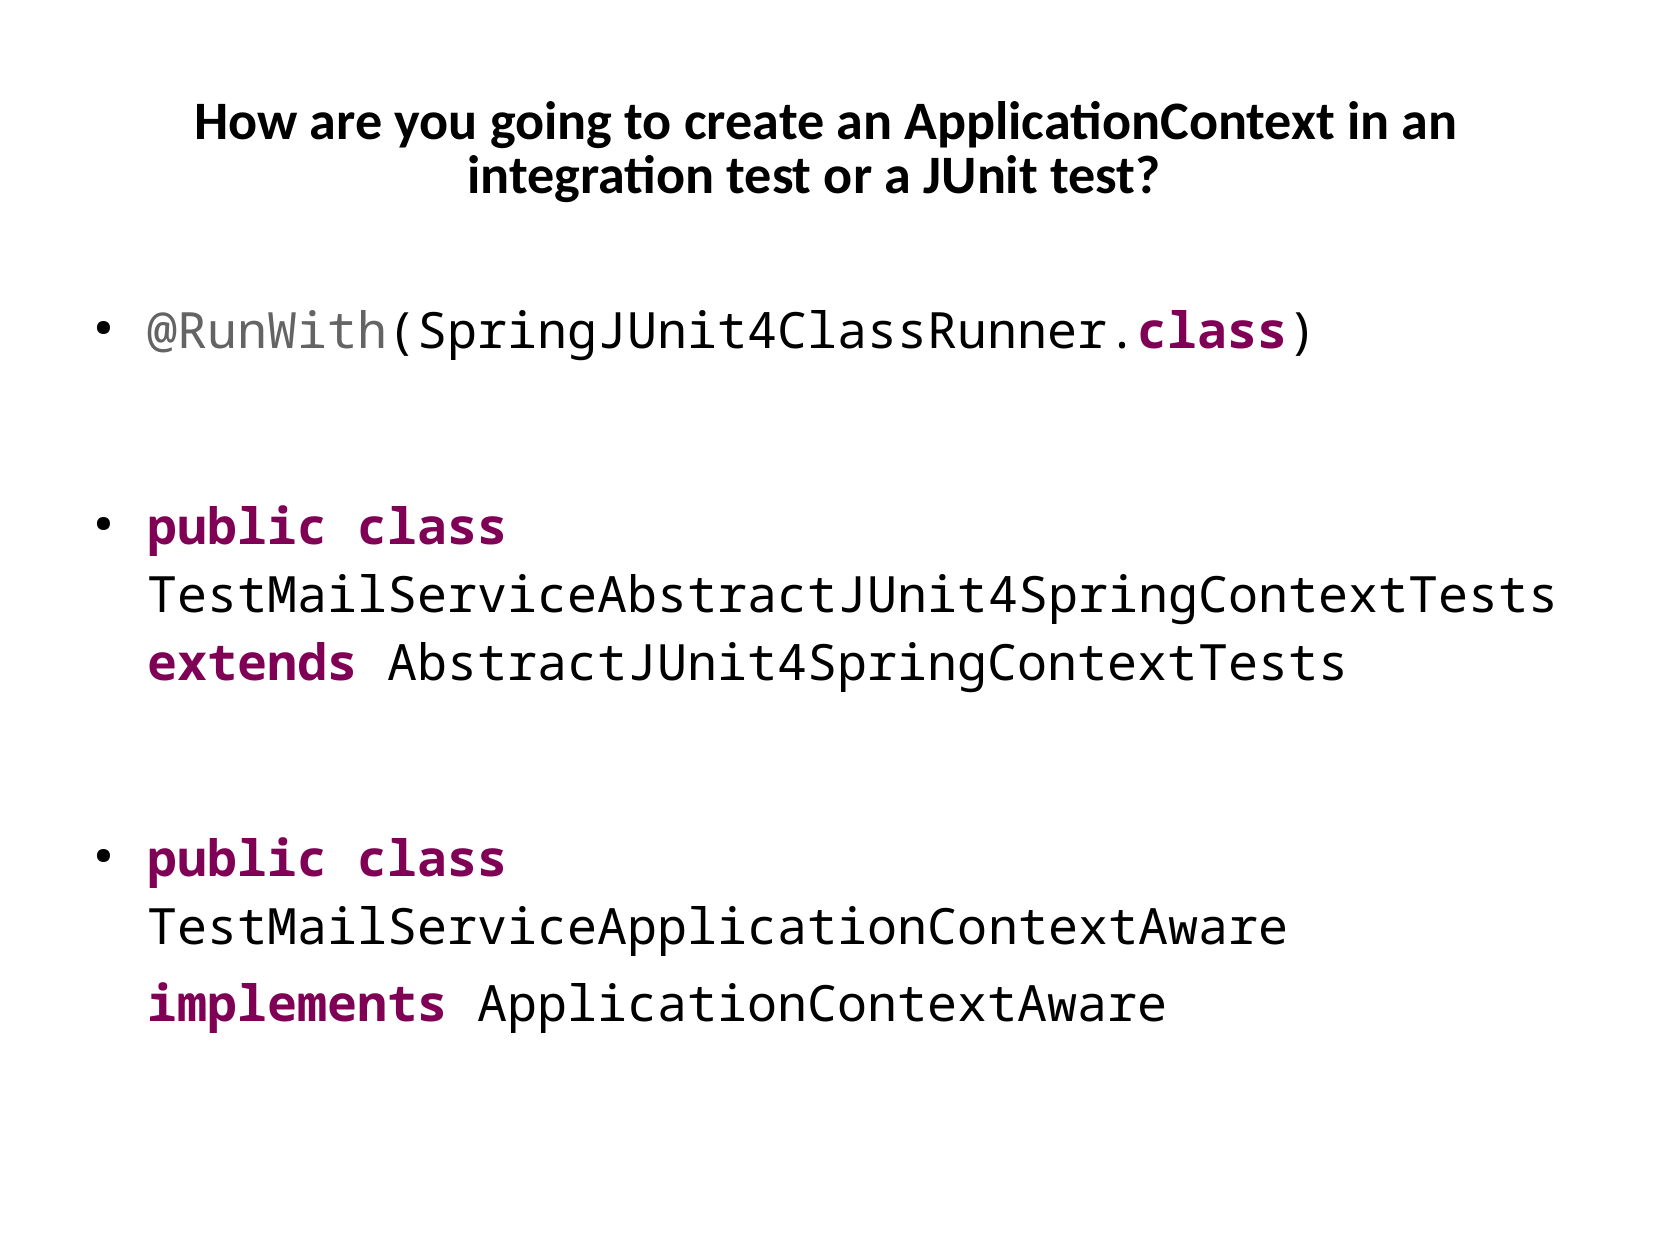

# How are you going to create an ApplicationContext in an integration test or a JUnit test?
@RunWith(SpringJUnit4ClassRunner.class)
public class TestMailServiceAbstractJUnit4SpringContextTests extends AbstractJUnit4SpringContextTests
public class TestMailServiceApplicationContextAware implements ApplicationContextAware